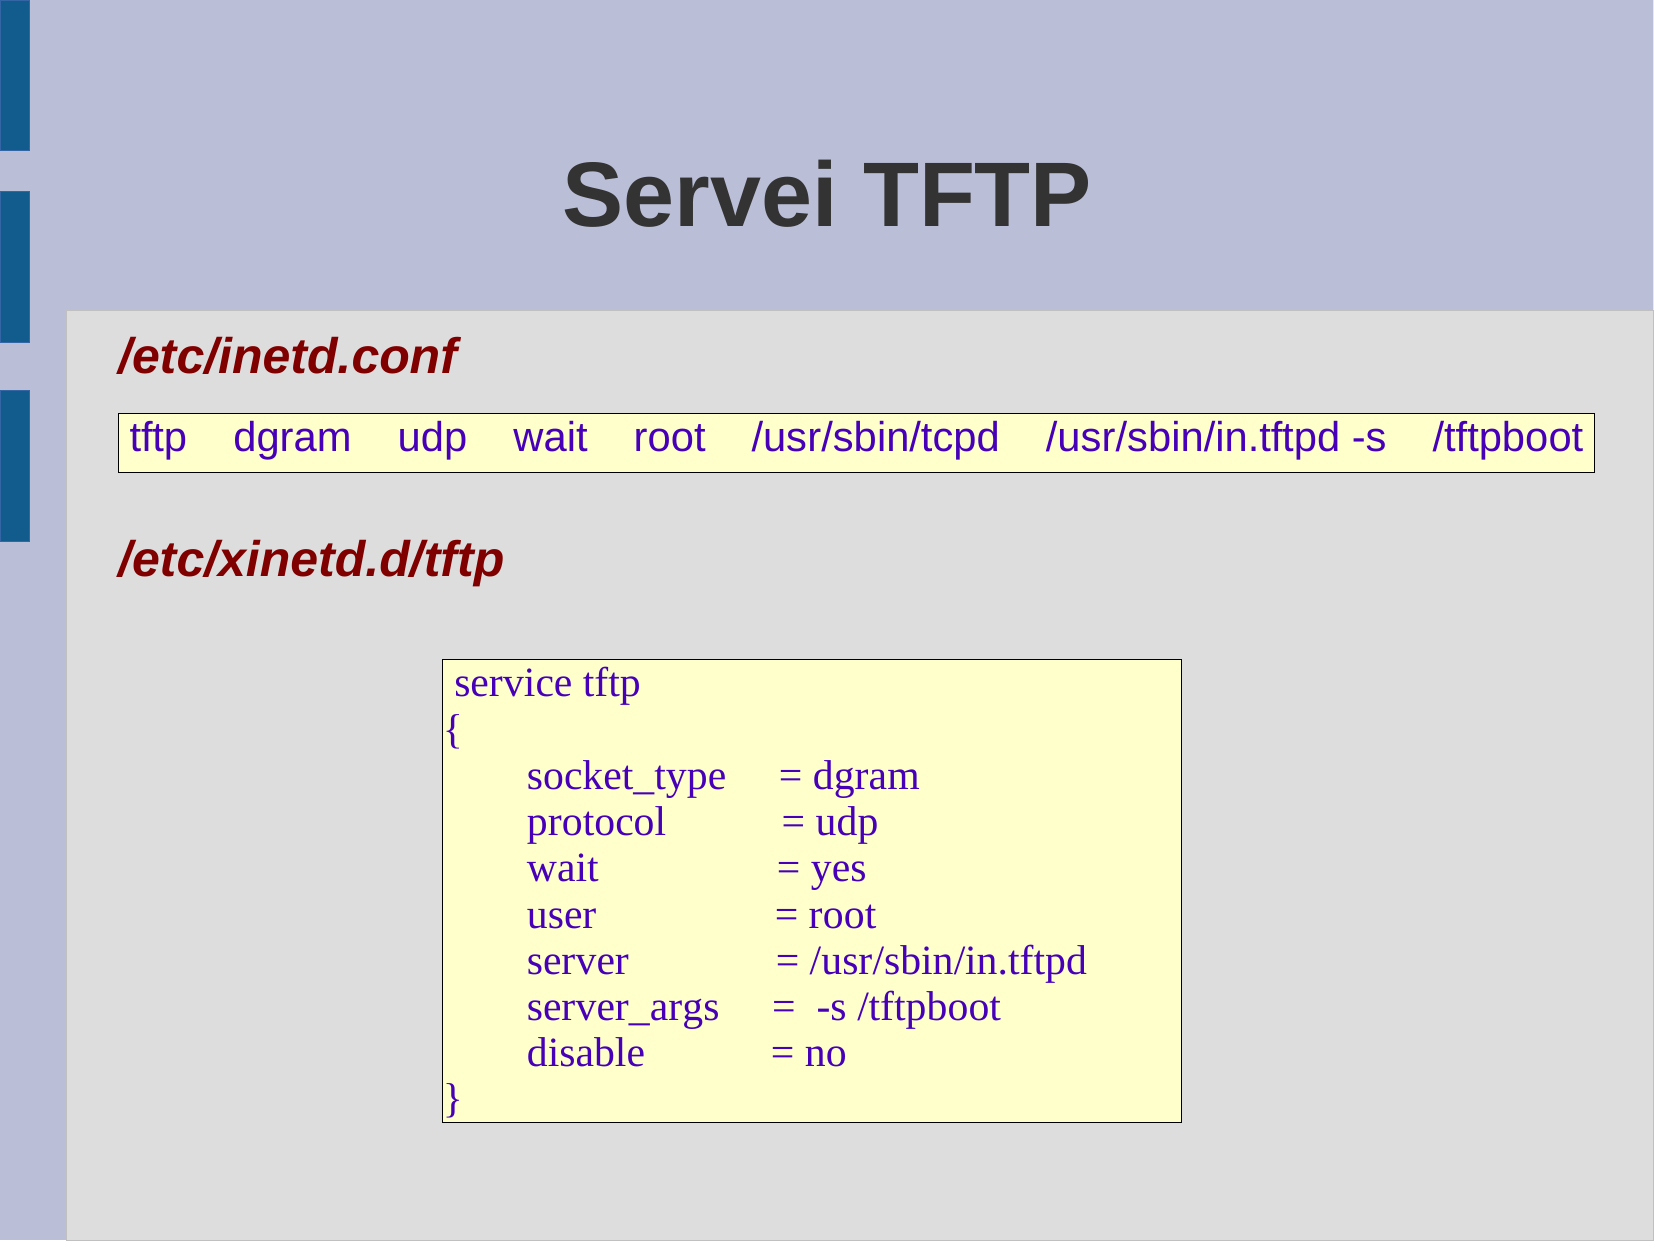

# Servei TFTP
/etc/inetd.conf
 tftp dgram udp wait root /usr/sbin/tcpd /usr/sbin/in.tftpd -s /tftpboot
/etc/xinetd.d/tftp
 service tftp
{
 socket_type = dgram
 protocol = udp
 wait = yes
 user = root
 server = /usr/sbin/in.tftpd
 server_args = -s /tftpboot
 disable = no
}